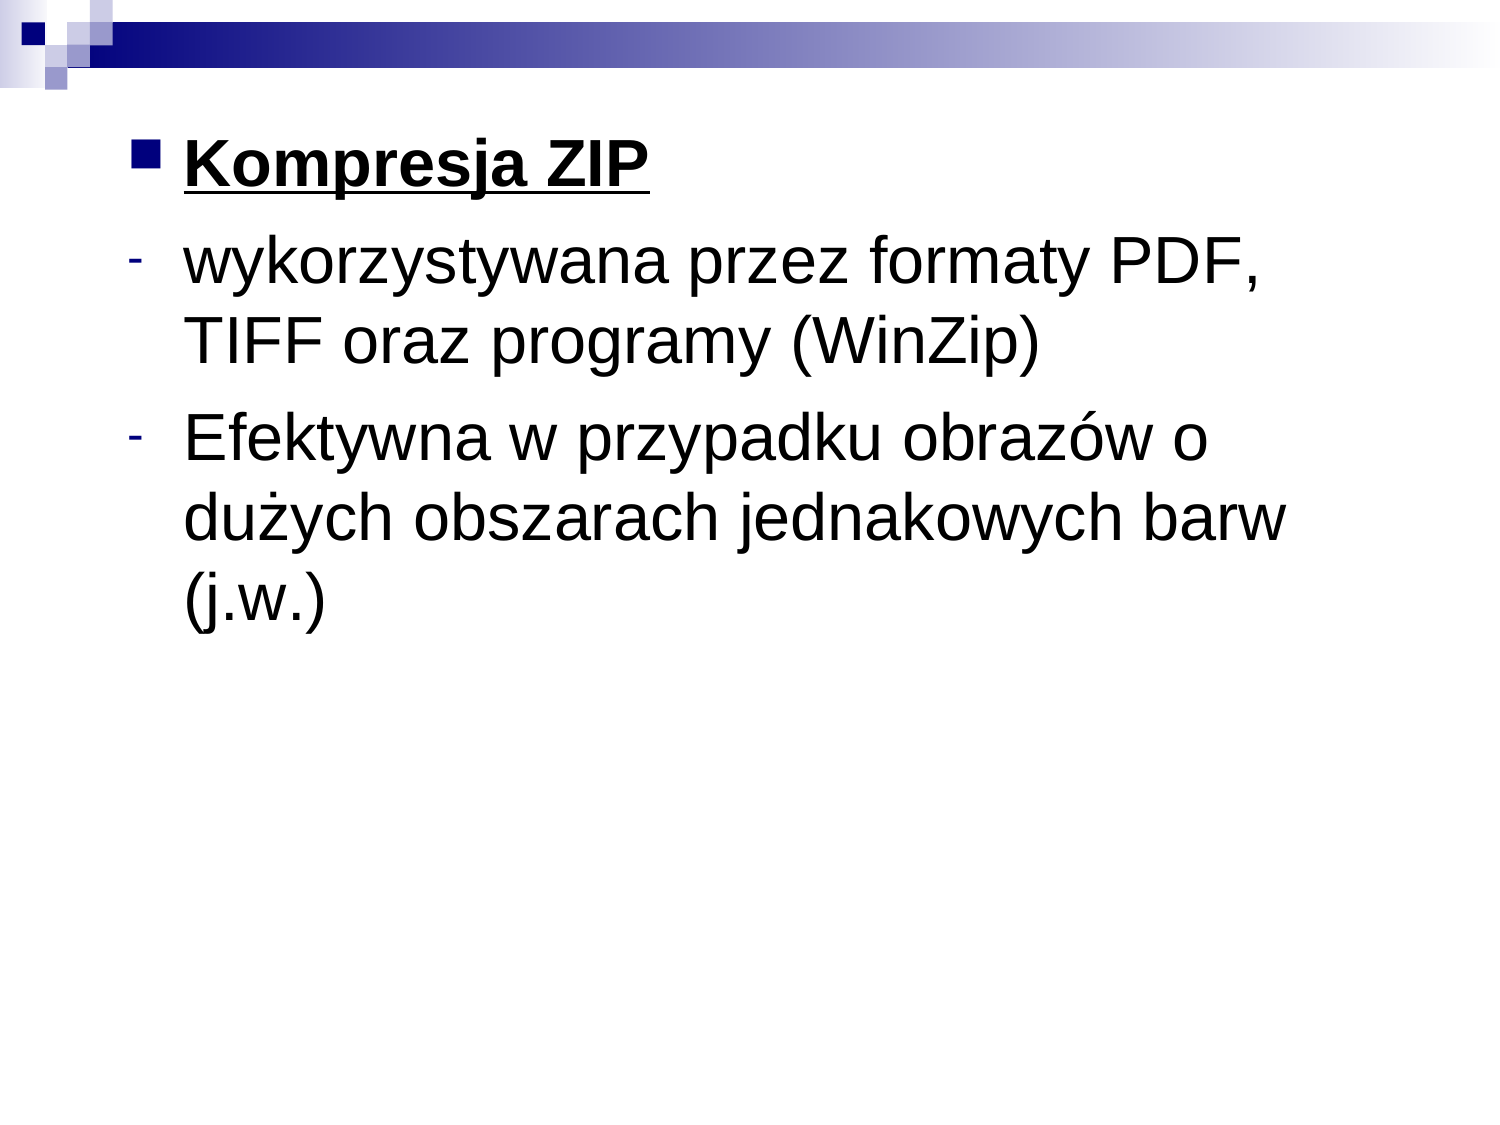

# Kompresja ZIP
wykorzystywana przez formaty PDF, TIFF oraz programy (WinZip)
Efektywna w przypadku obrazów o dużych obszarach jednakowych barw (j.w.)